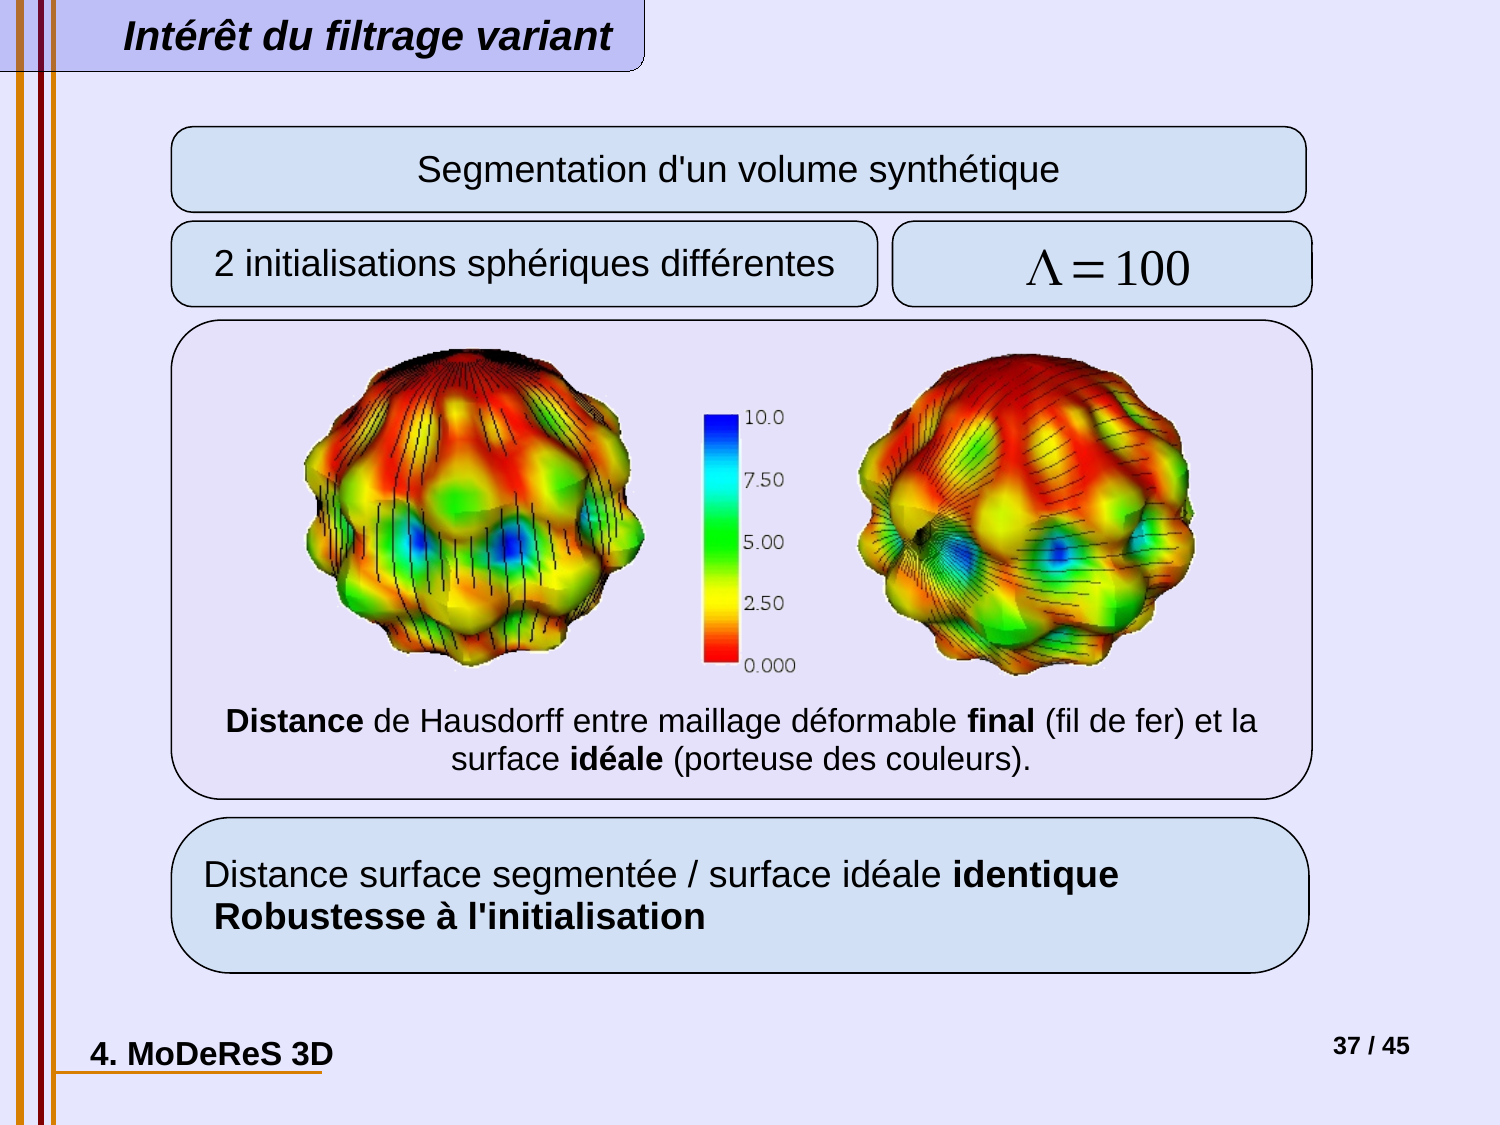

Intérêt du filtrage variant
Segmentation d'un volume synthétique
2 initialisations sphériques différentes
Distance de Hausdorff entre maillage déformable final (fil de fer) et la surface idéale (porteuse des couleurs).
Distance surface segmentée / surface idéale identique
 Robustesse à l'initialisation
37
# 4. MoDeReS 3D